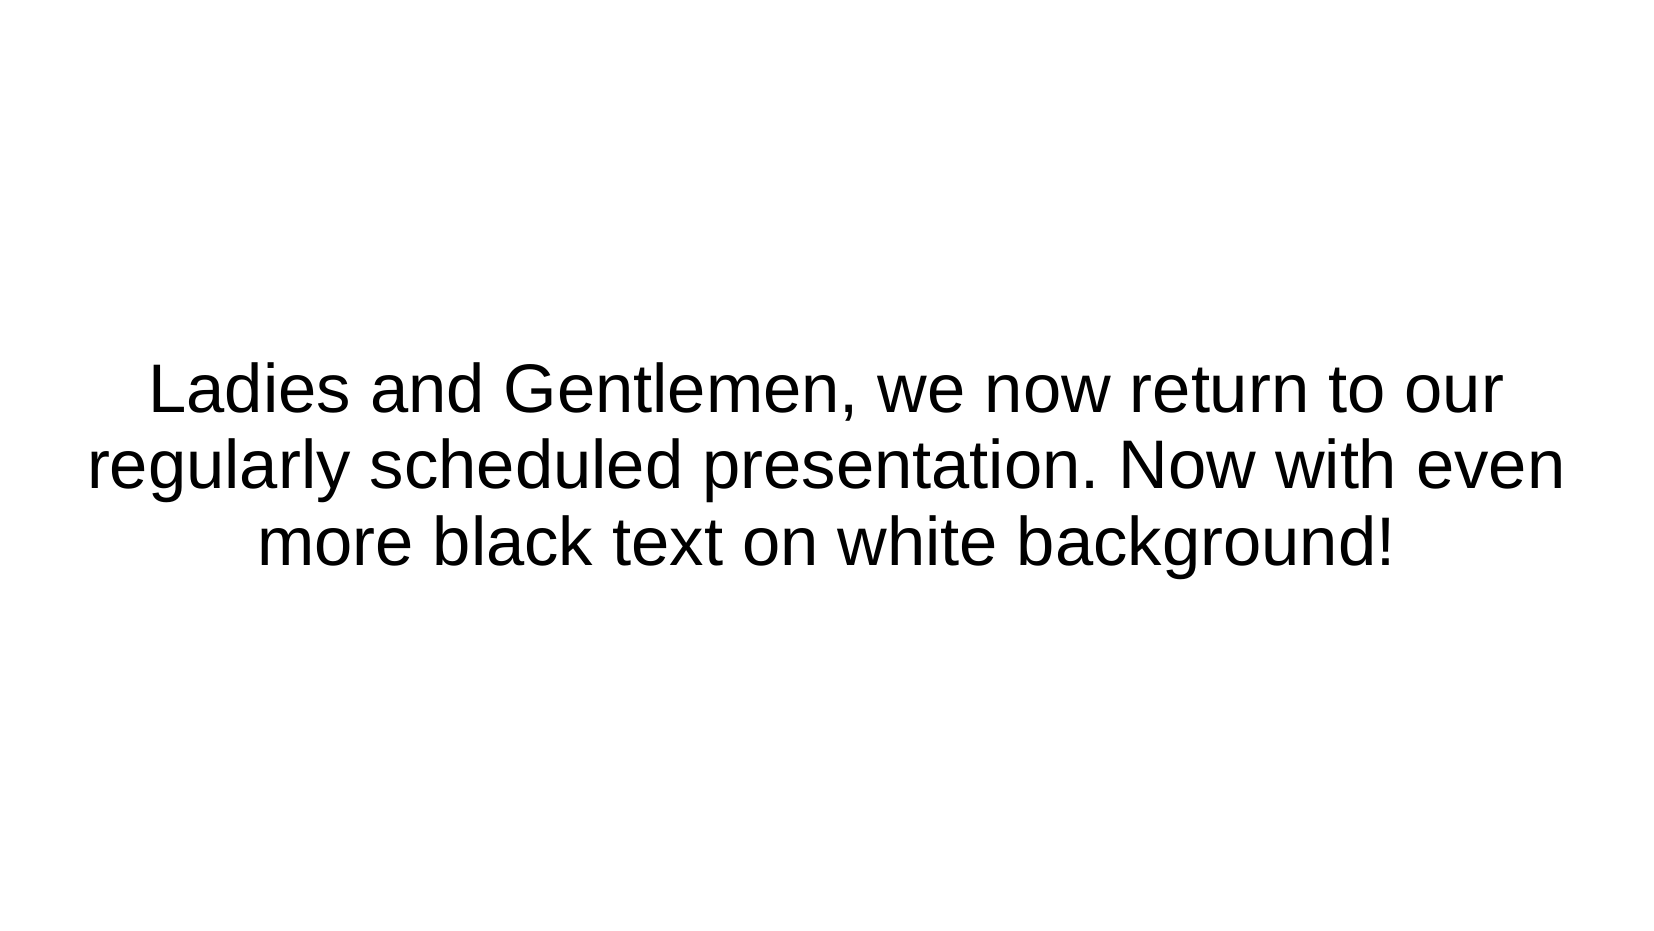

# Ladies and Gentlemen, we now return to our regularly scheduled presentation. Now with even more black text on white background!